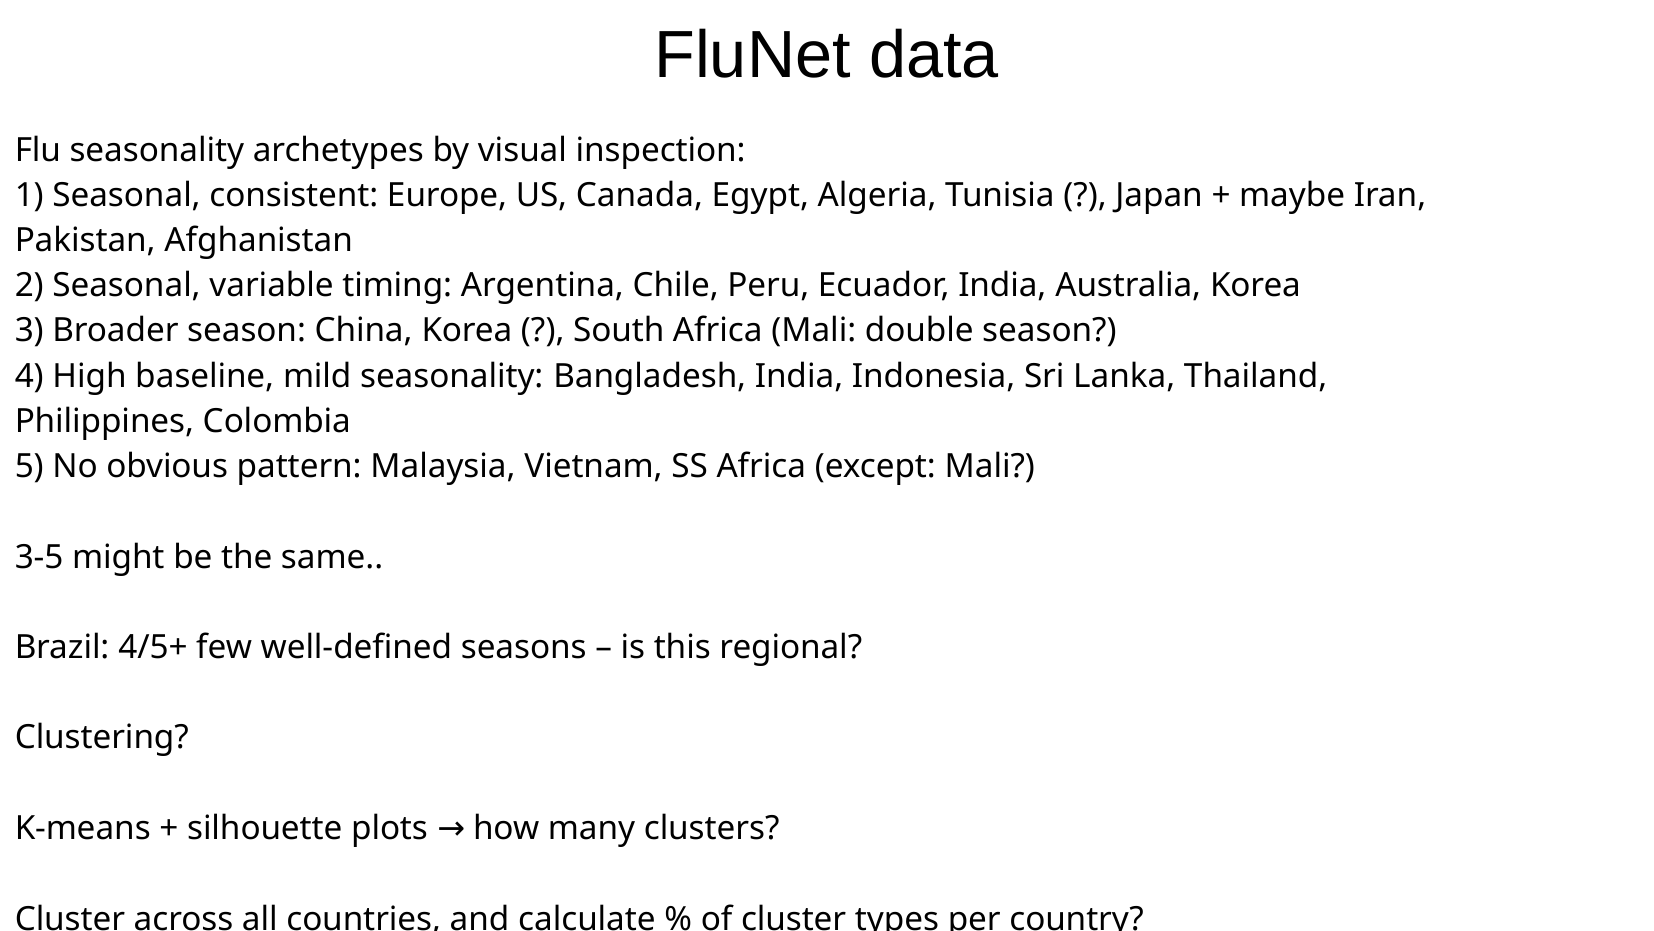

# FluNet data
Flu seasonality archetypes by visual inspection:
1) Seasonal, consistent: Europe, US, Canada, Egypt, Algeria, Tunisia (?), Japan + maybe Iran, Pakistan, Afghanistan
2) Seasonal, variable timing: Argentina, Chile, Peru, Ecuador, India, Australia, Korea
3) Broader season: China, Korea (?), South Africa (Mali: double season?)
4) High baseline, mild seasonality: Bangladesh, India, Indonesia, Sri Lanka, Thailand, Philippines, Colombia
5) No obvious pattern: Malaysia, Vietnam, SS Africa (except: Mali?)
3-5 might be the same..
Brazil: 4/5+ few well-defined seasons – is this regional?
Clustering?
K-means + silhouette plots → how many clusters?
Cluster across all countries, and calculate % of cluster types per country?